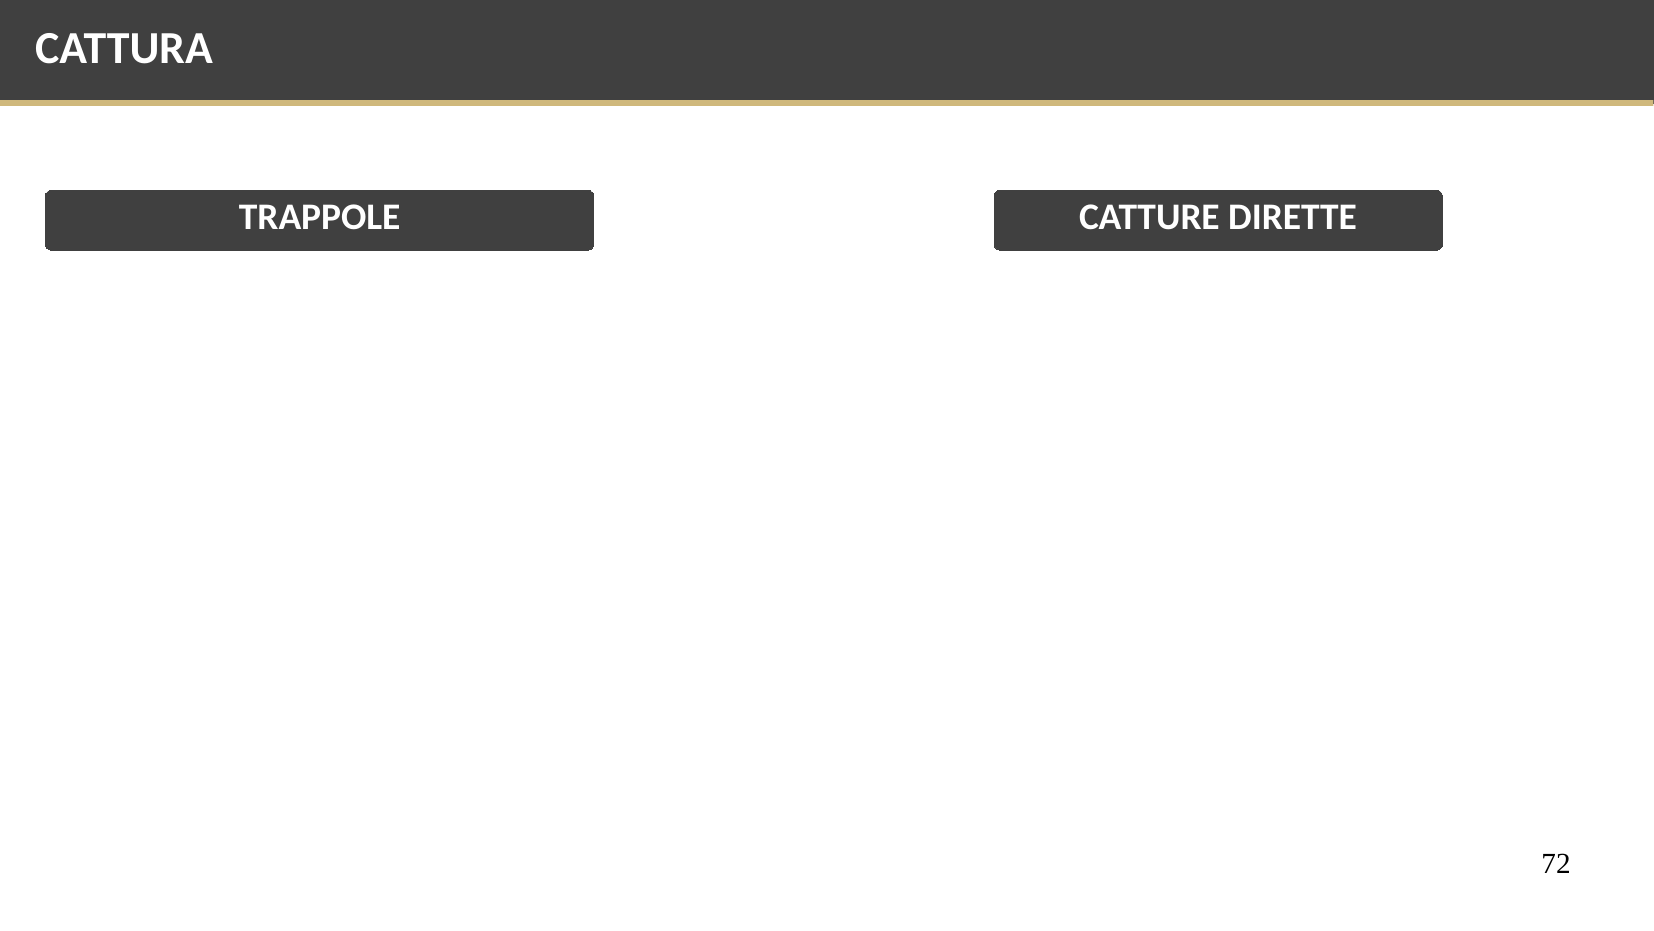

CATTURA
TRAPPOLE
CATTURE DIRETTE
CATTURE DIRETTE
72